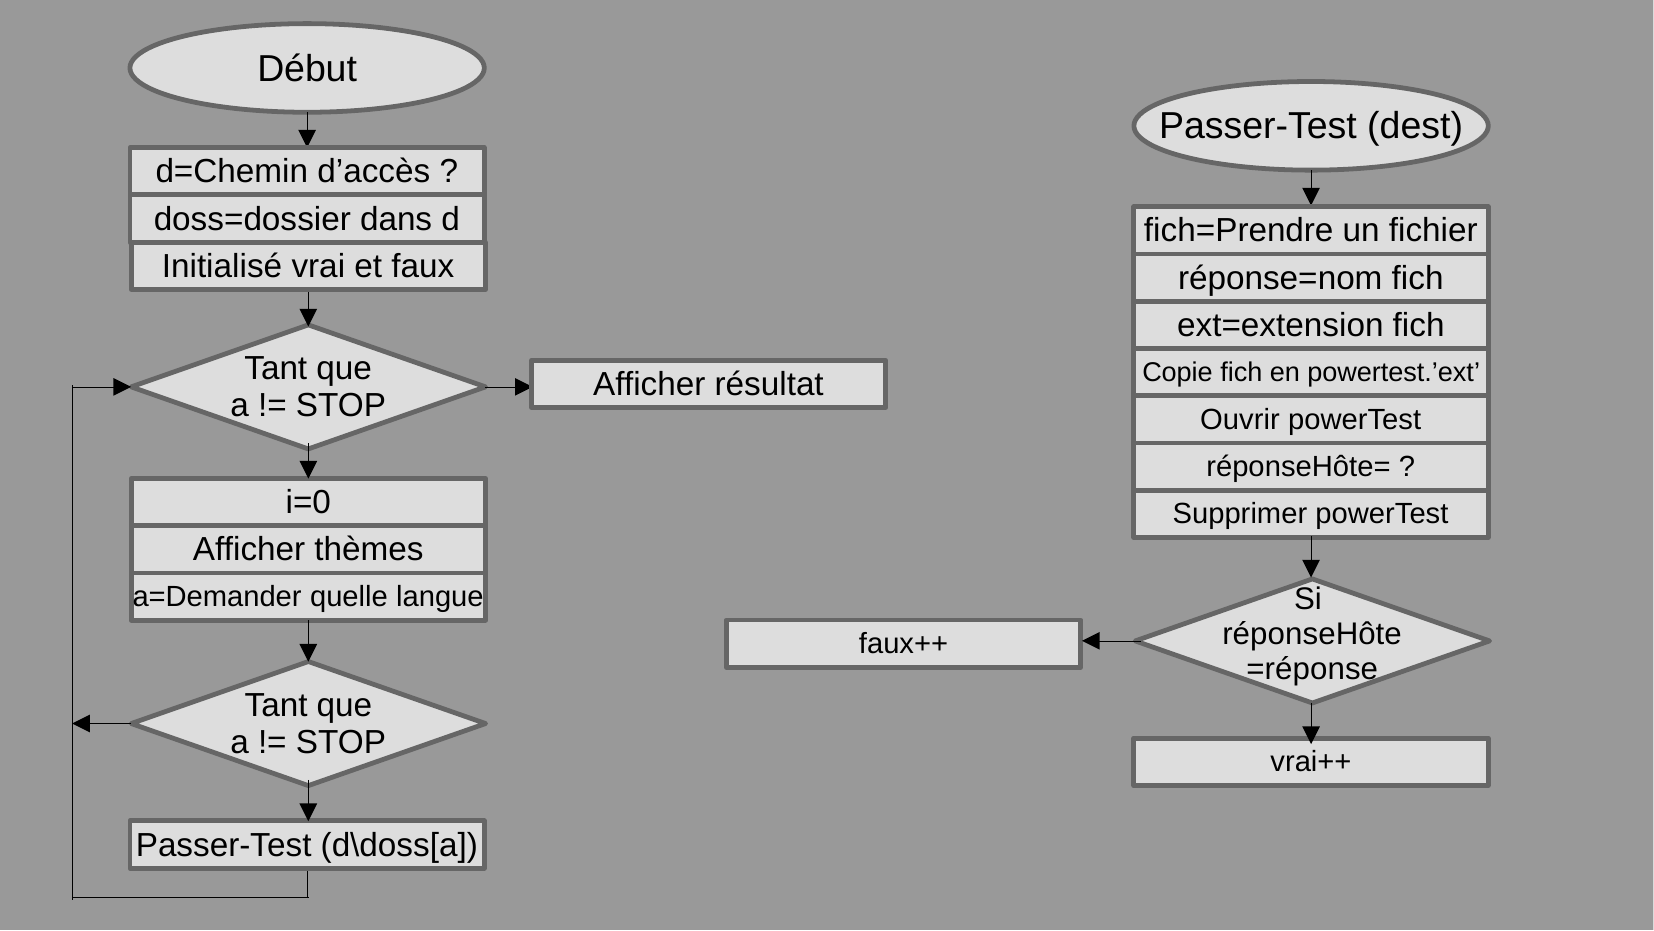

Début
Passer-Test (dest)
d=Chemin d’accès ?
doss=dossier dans d
fich=Prendre un fichier
Initialisé vrai et faux
réponse=nom fich
ext=extension fich
Tant que
a != STOP
Copie fich en powertest.’ext’
Afficher résultat
Ouvrir powerTest
réponseHôte= ?
i=0
Supprimer powerTest
Afficher thèmes
a=Demander quelle langue
Si
réponseHôte
=réponse
faux++
Tant que
a != STOP
vrai++
Passer-Test (d\doss[a])